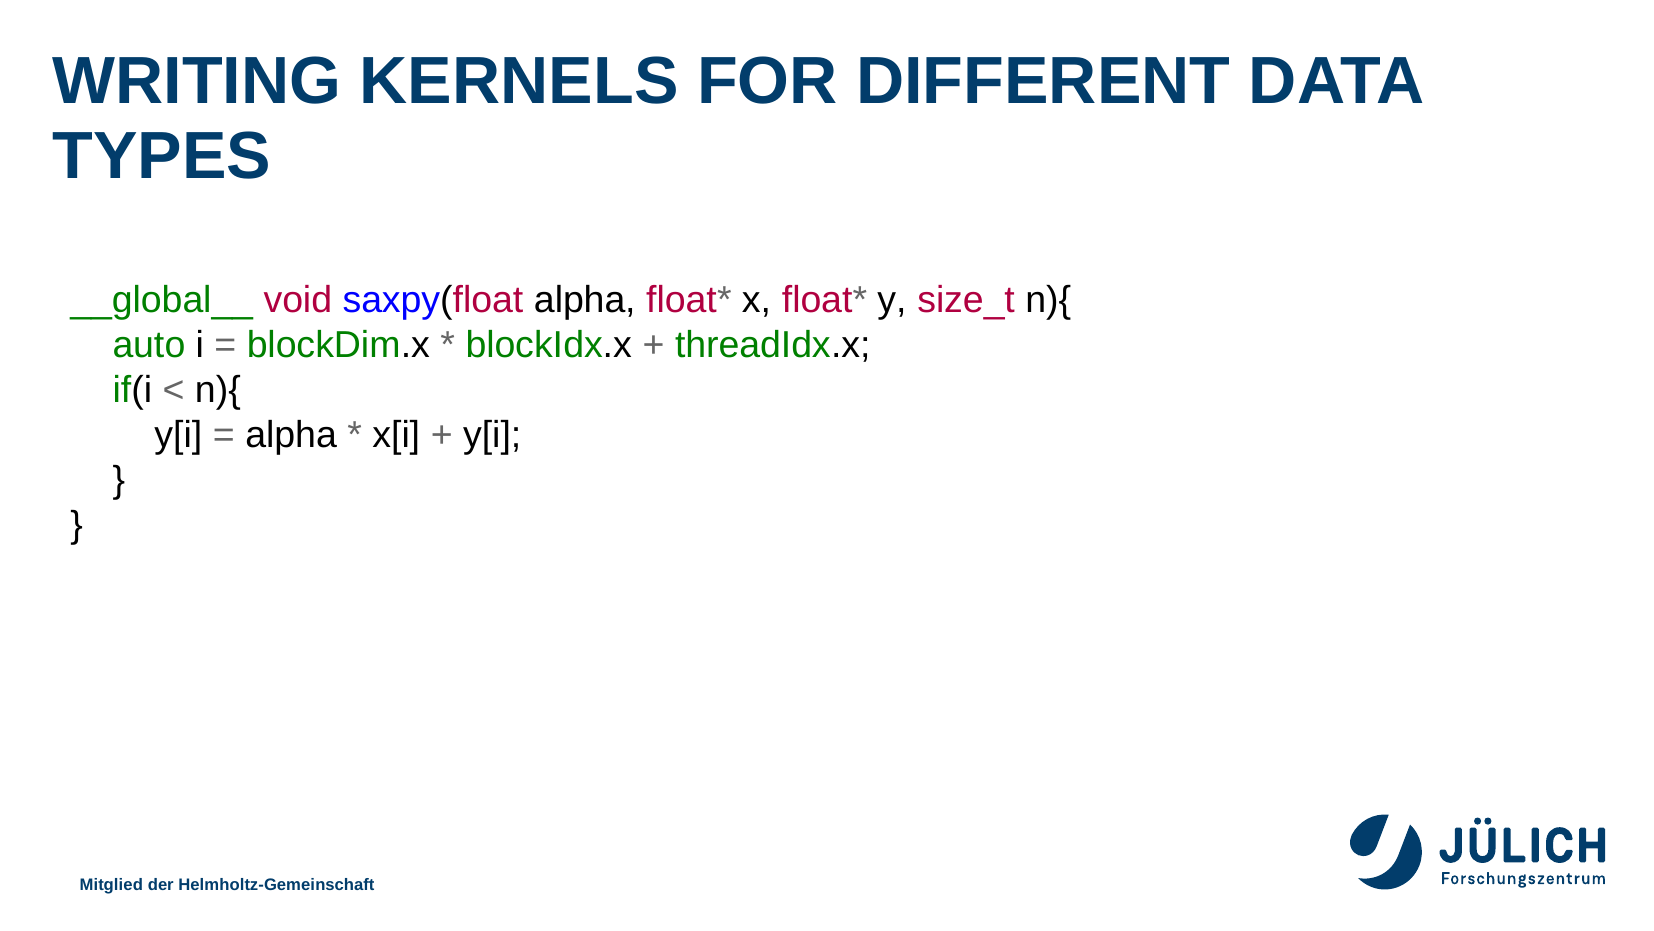

# Writing Kernels for Different Data Types
__global__ void saxpy(float alpha, float* x, float* y, size_t n){
 auto i = blockDim.x * blockIdx.x + threadIdx.x;
 if(i < n){
 y[i] = alpha * x[i] + y[i];
 }
}